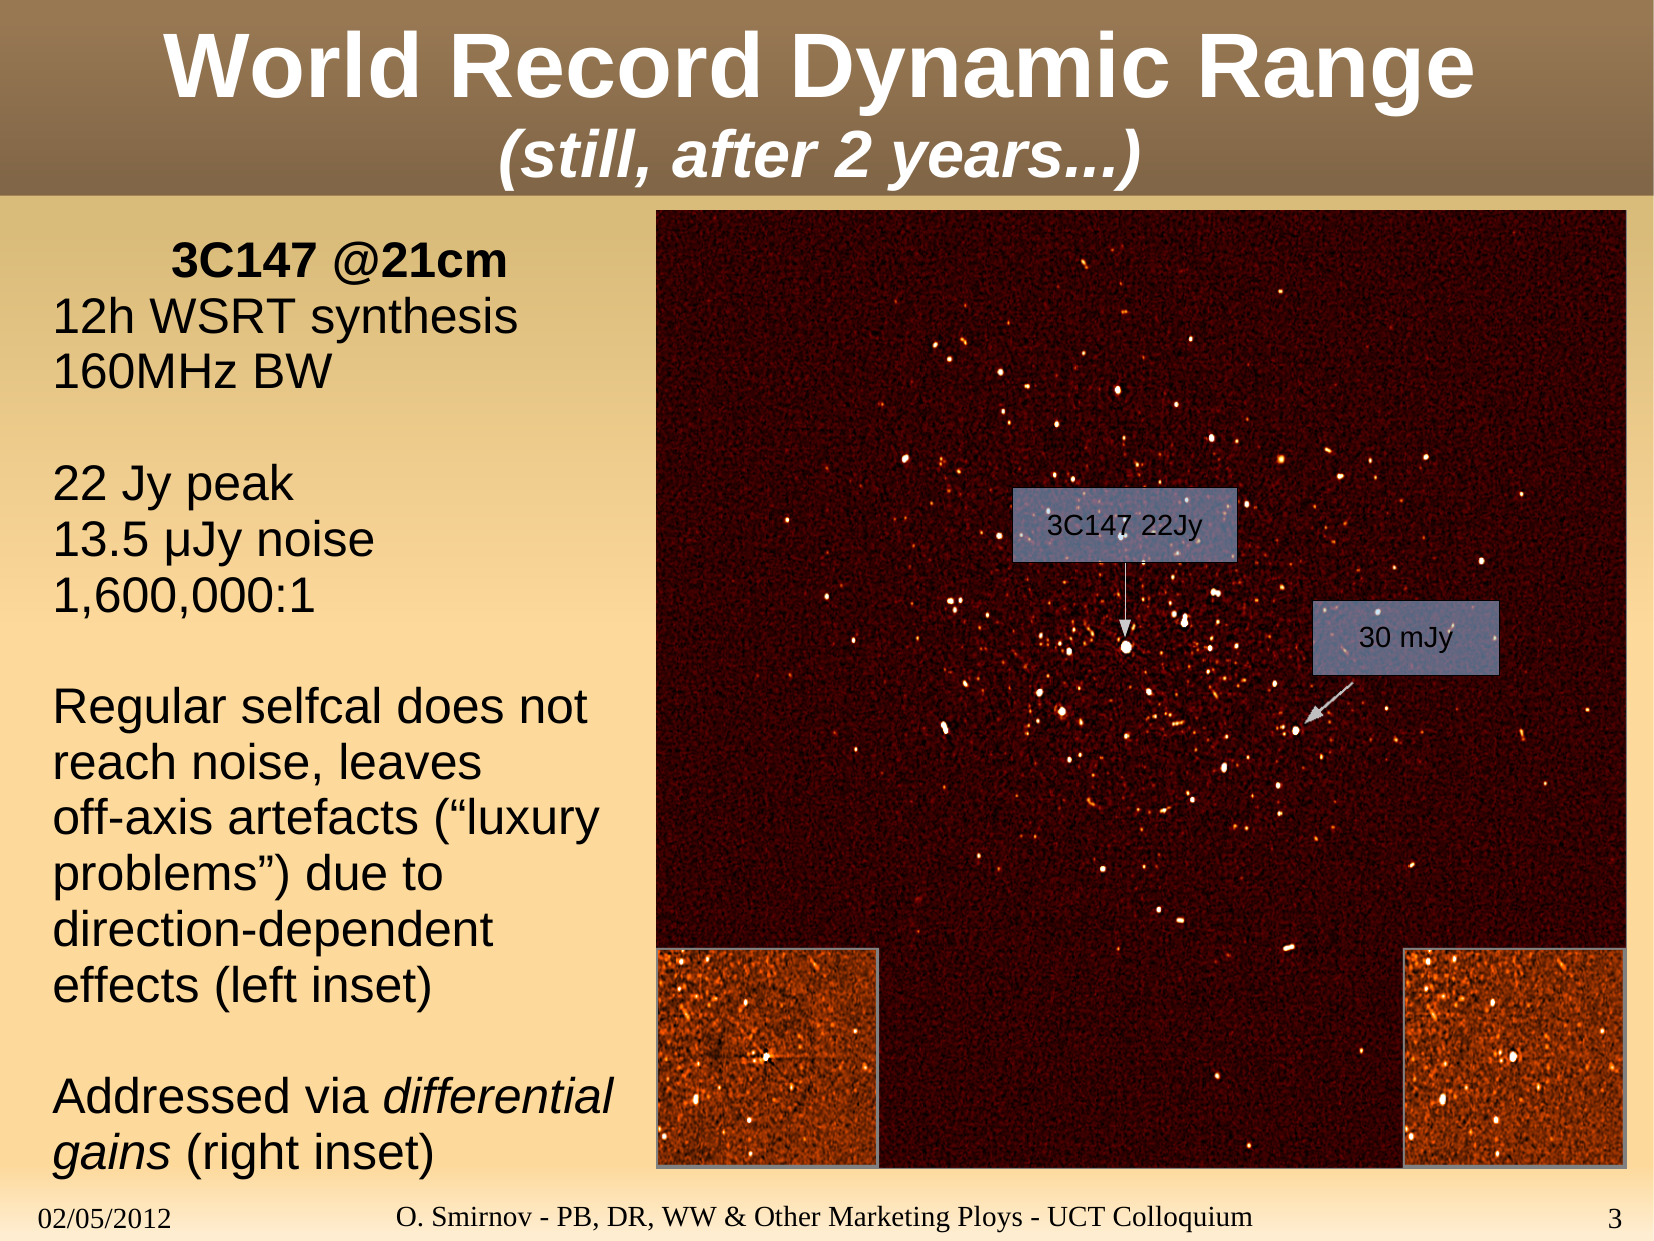

# World Record Dynamic Range (still, after 2 years...)
3C147 @21cm
12h WSRT synthesis
160MHz BW
22 Jy peak
13.5 μJy noise
1,600,000:1
Regular selfcal does not
reach noise, leaves
off-axis artefacts (“luxury
problems”) due to
direction-dependent
effects (left inset)
Addressed via differential
gains (right inset)
3C147 22Jy
30 mJy
O. Smirnov - PB, DR, WW & Other Marketing Ploys - UCT Colloquium
02/05/2012
3